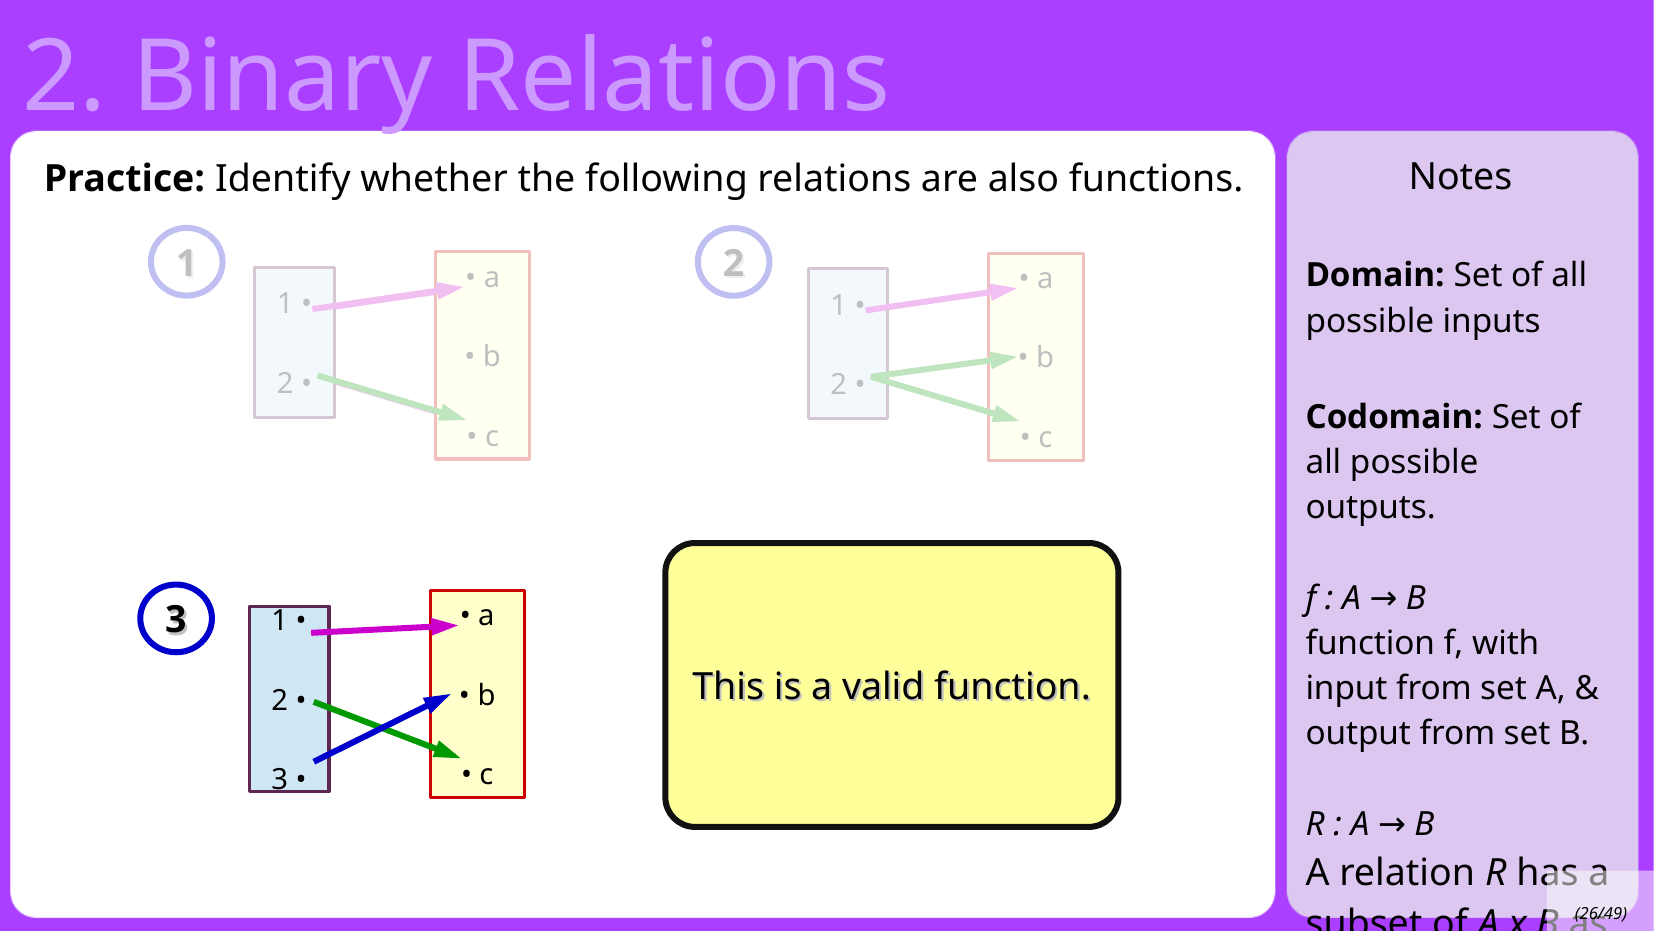

# 2. Binary Relations
Notes
Domain: Set of all possible inputs
Codomain: Set of all possible outputs.
f : A → B
function f, with
input from set A, &
output from set B.
R : A → B
A relation R has a subset of A x B as its rule.
Practice: Identify whether the following relations are also functions.
1
2
• a
• b
• c
• a
• b
• c
• a
• b
• c
1 •
2 •
1 •
2 •
1 •
2 •
This is a valid function.
1 •
2 •
3 •
4 •
4
3
• a
• b
• c
• a
• b
• c
• a
• b
• c
1 •
2 •
3 •
1 •
2 •